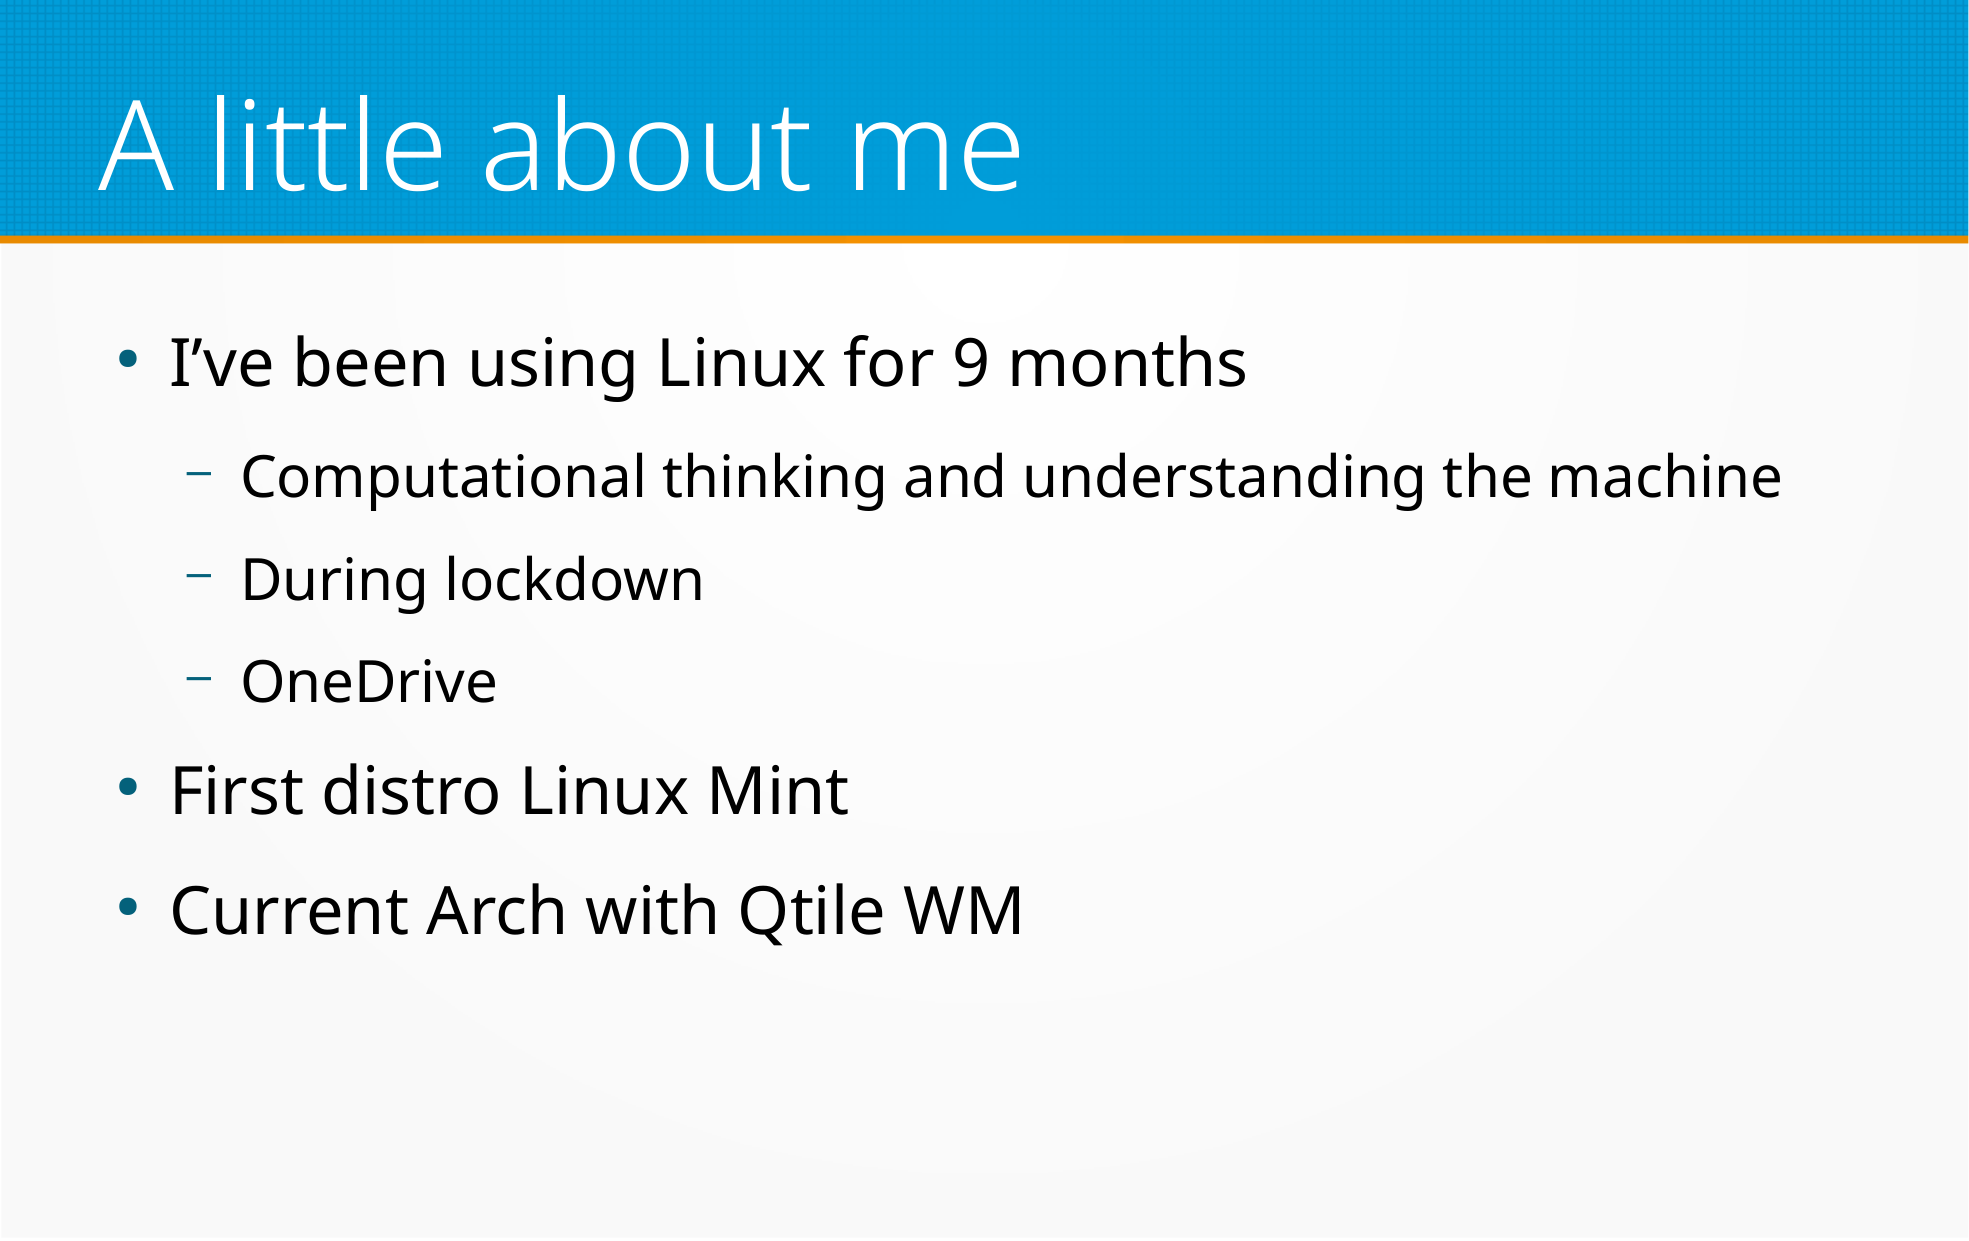

# A little about me
I’ve been using Linux for 9 months
Computational thinking and understanding the machine
During lockdown
OneDrive
First distro Linux Mint
Current Arch with Qtile WM